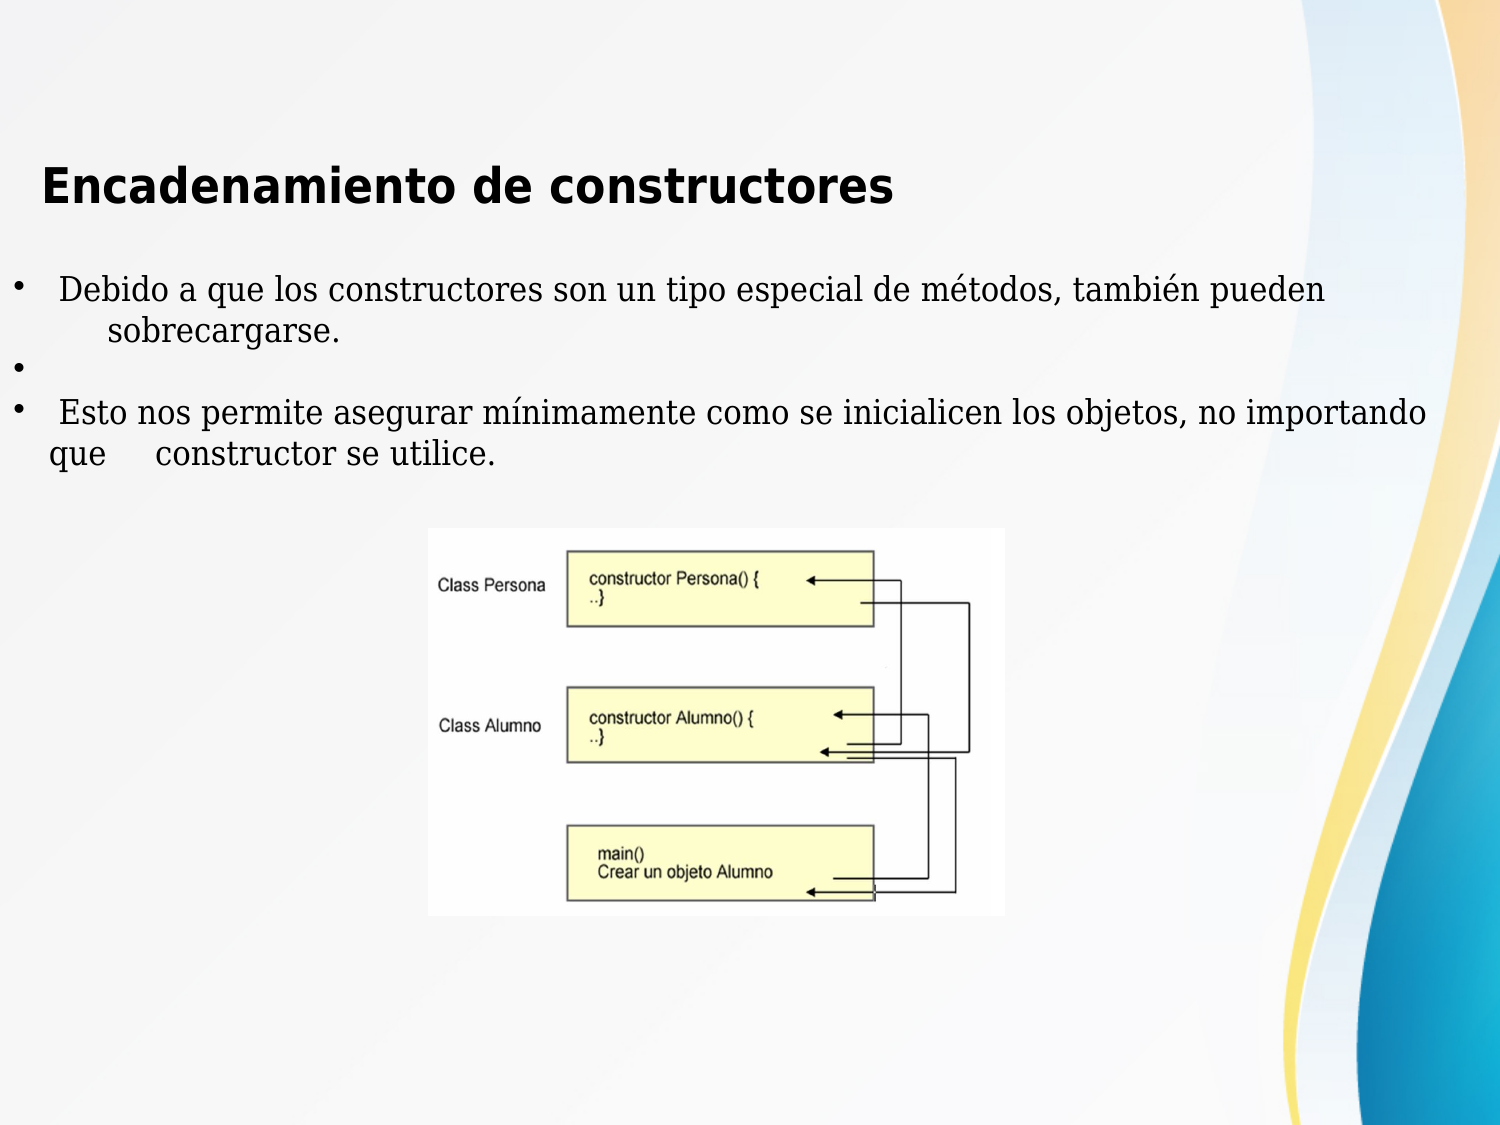

Encadenamiento de constructores
 Debido a que los constructores son un tipo especial de métodos, también pueden sobrecargarse.
 Esto nos permite asegurar mínimamente como se inicialicen los objetos, no importando que constructor se utilice.